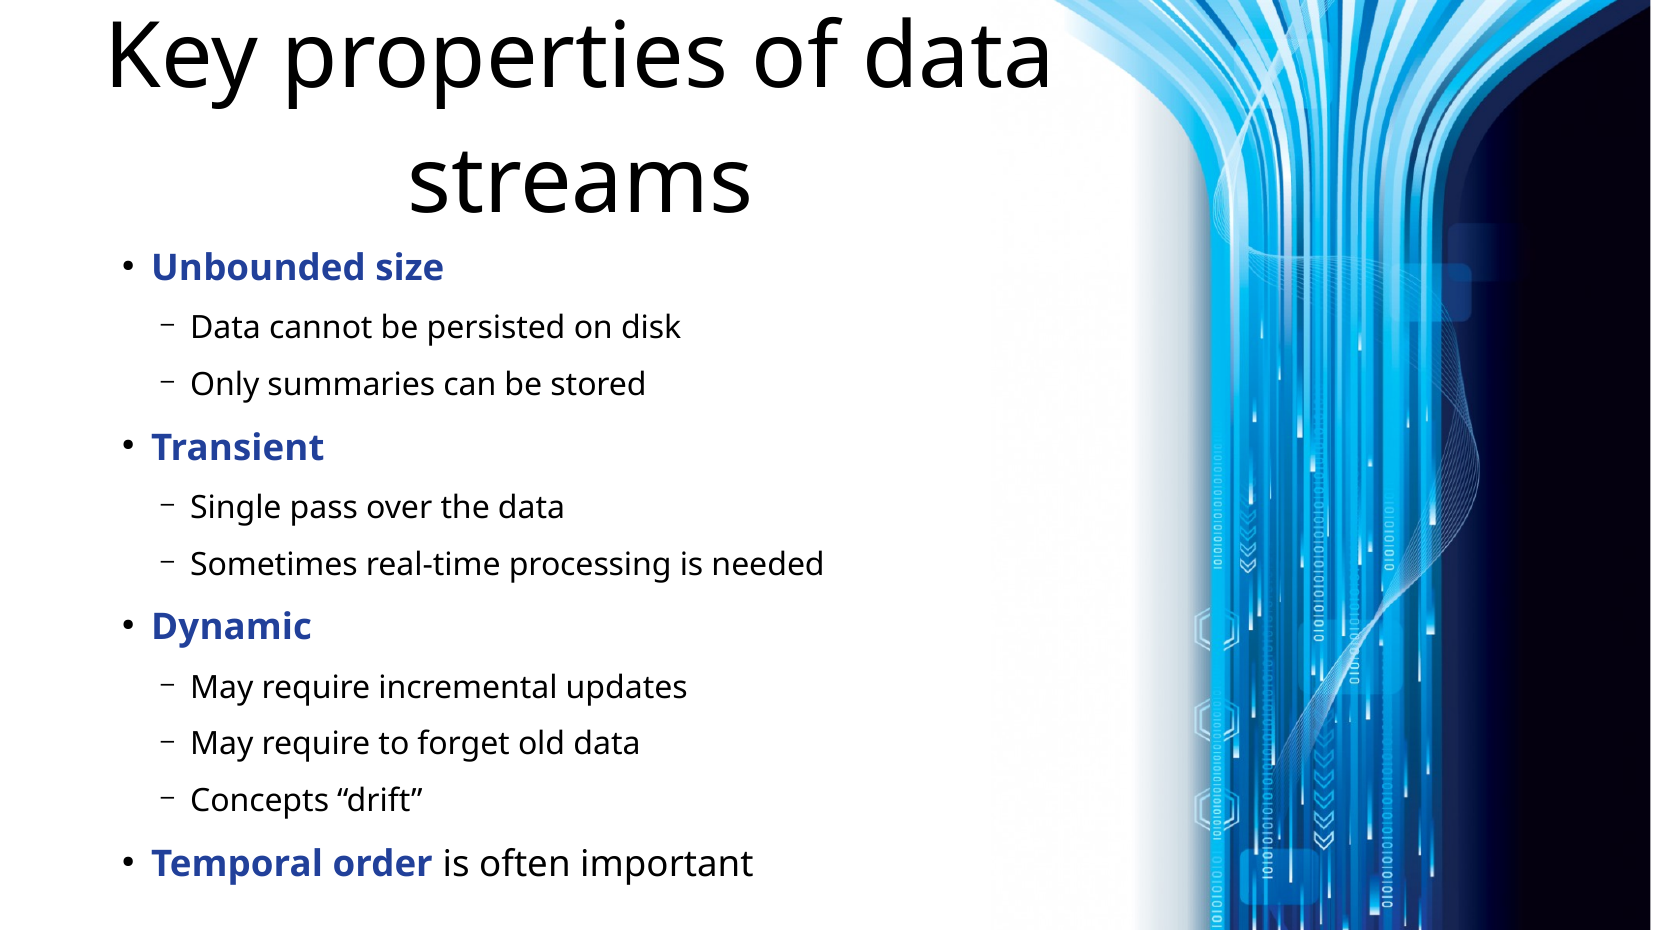

Key properties of data streams
# Unbounded size
Data cannot be persisted on disk
Only summaries can be stored
Transient
Single pass over the data
Sometimes real-time processing is needed
Dynamic
May require incremental updates
May require to forget old data
Concepts “drift”
Temporal order is often important
5